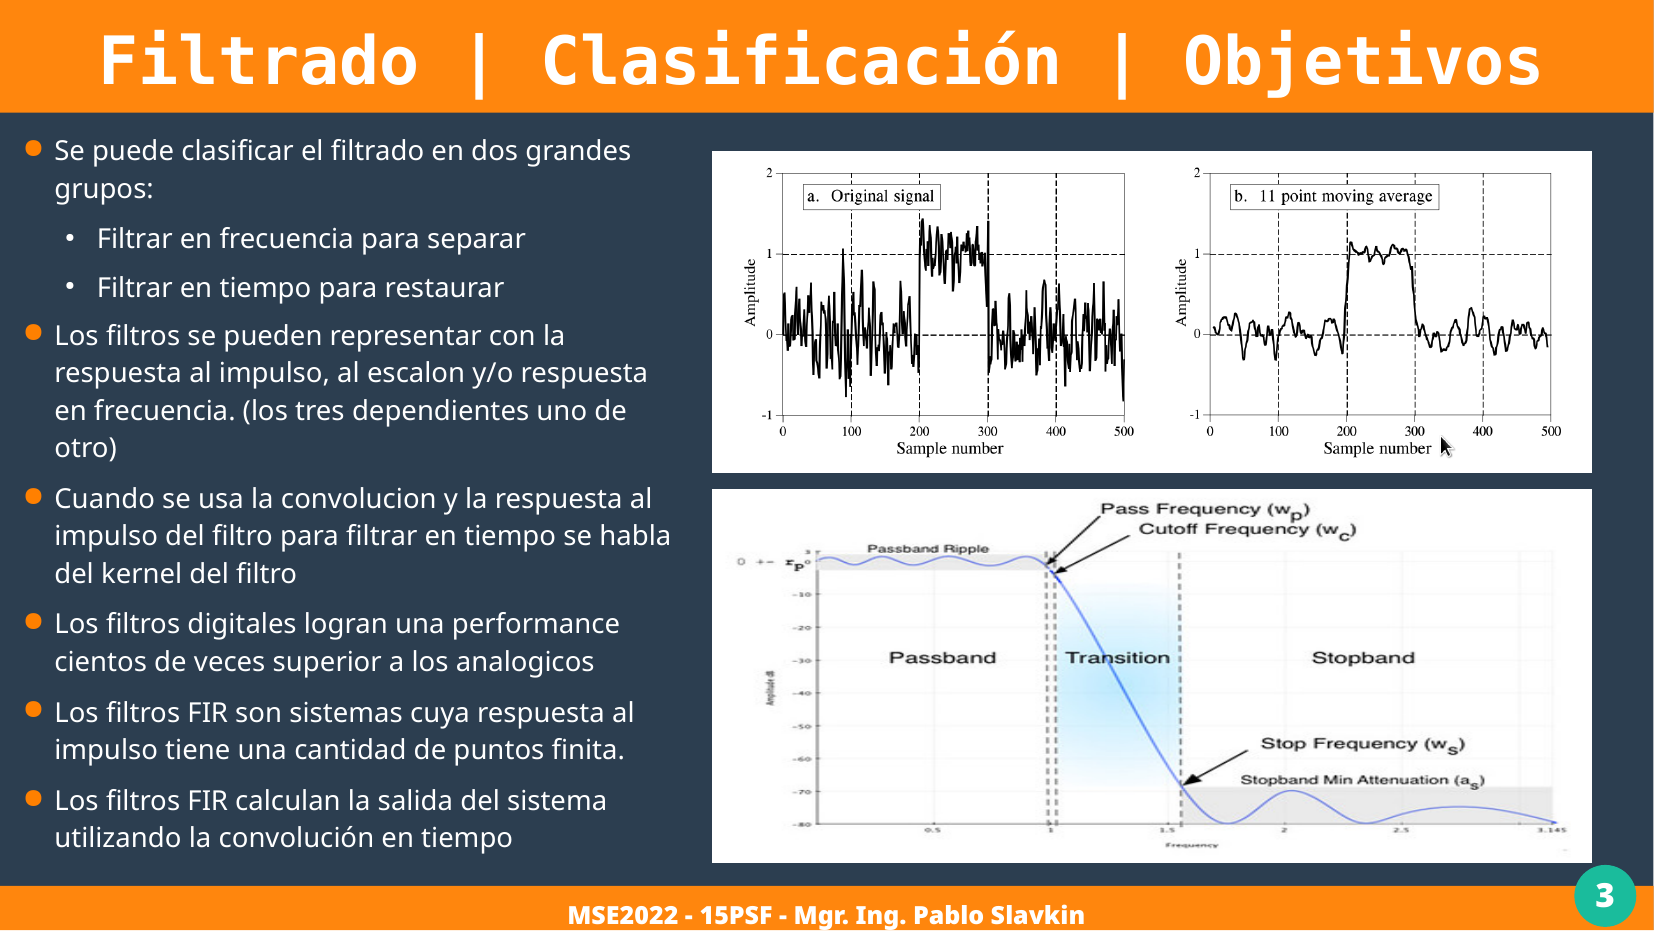

# Filtrado | Clasificación | Objetivos
Se puede clasificar el filtrado en dos grandes grupos:
Filtrar en frecuencia para separar
Filtrar en tiempo para restaurar
Los filtros se pueden representar con la respuesta al impulso, al escalon y/o respuesta en frecuencia. (los tres dependientes uno de otro)
Cuando se usa la convolucion y la respuesta al impulso del filtro para filtrar en tiempo se habla del kernel del filtro
Los filtros digitales logran una performance cientos de veces superior a los analogicos
Los filtros FIR son sistemas cuya respuesta al impulso tiene una cantidad de puntos finita.
Los filtros FIR calculan la salida del sistema utilizando la convolución en tiempo
MSE2022 - 15PSF - Mgr. Ing. Pablo Slavkin